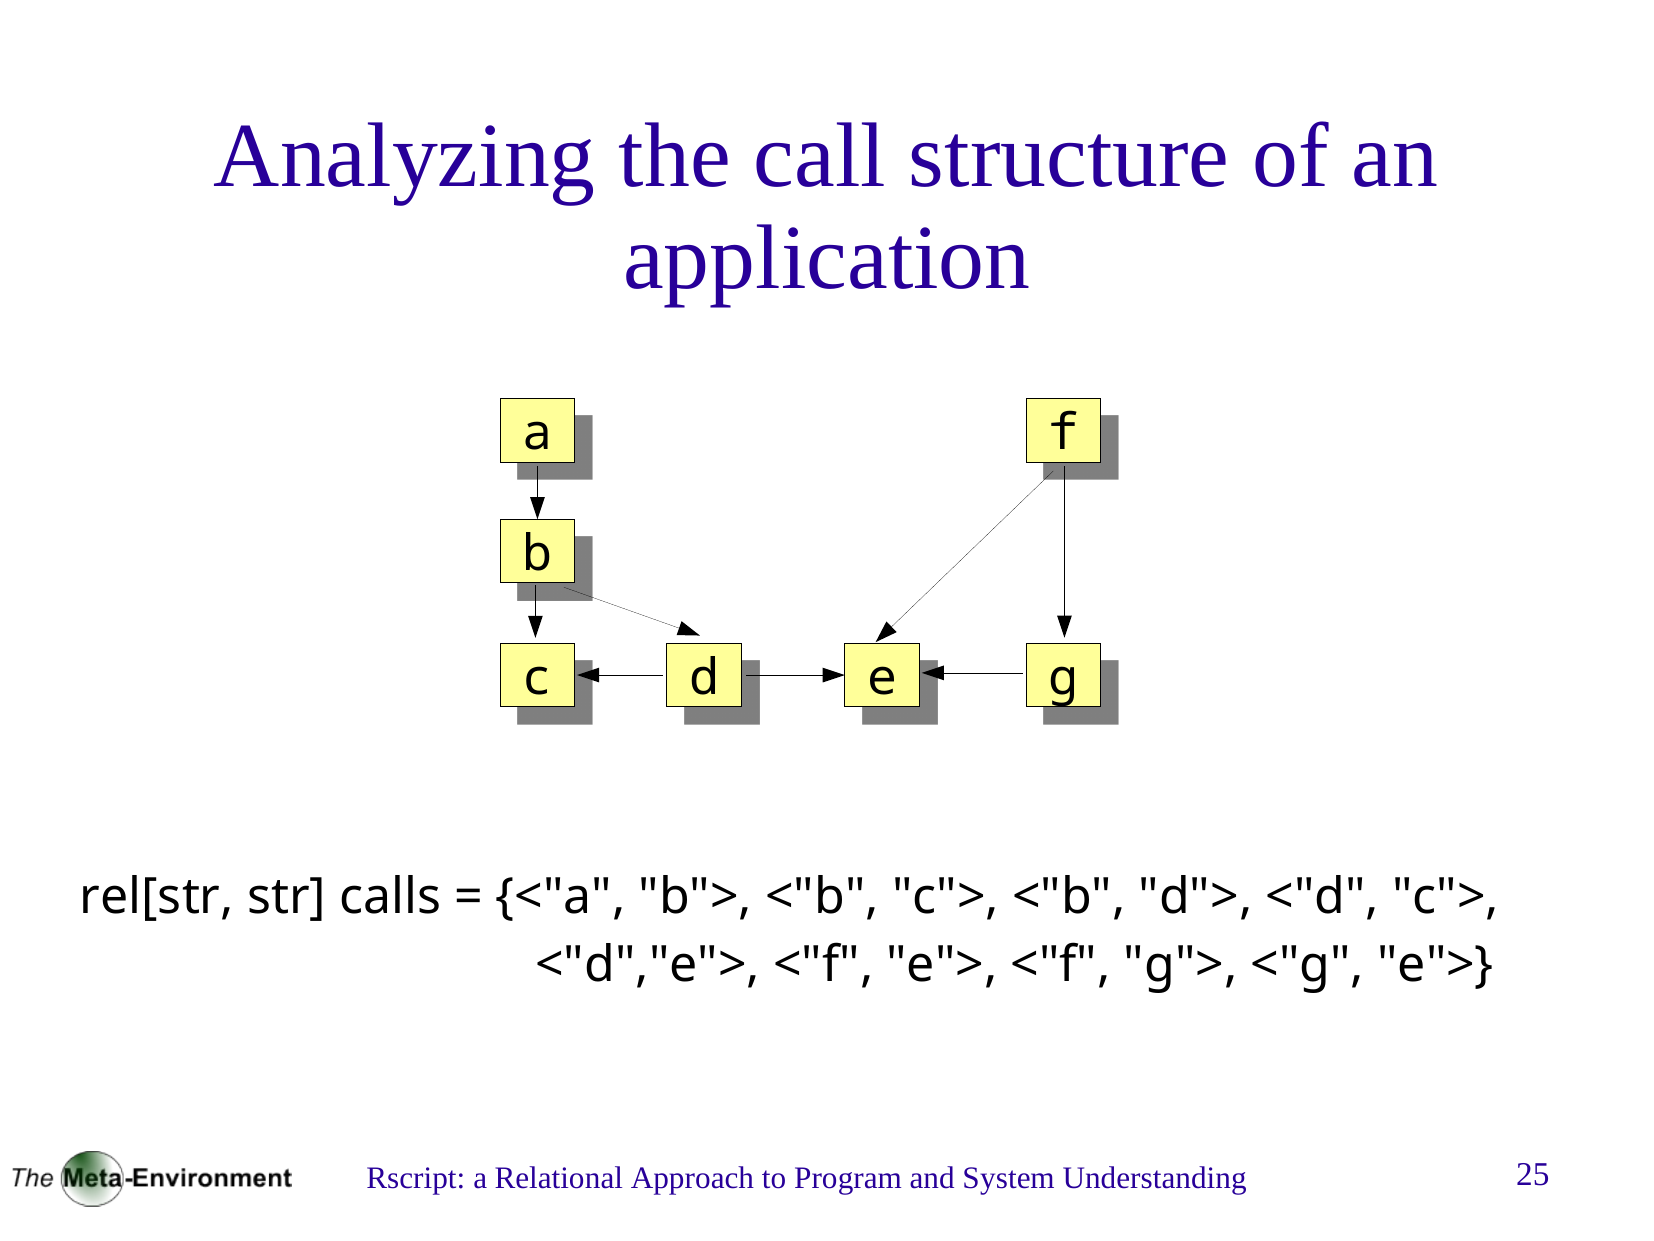

# Analyzing the call structure of an application
a
f
b
c
d
e
g
rel[str, str] calls = {<"a", "b">, <"b", "c">, <"b", "d">, <"d", "c">,
						 <"d","e">, <"f", "e">, <"f", "g">, <"g", "e">}